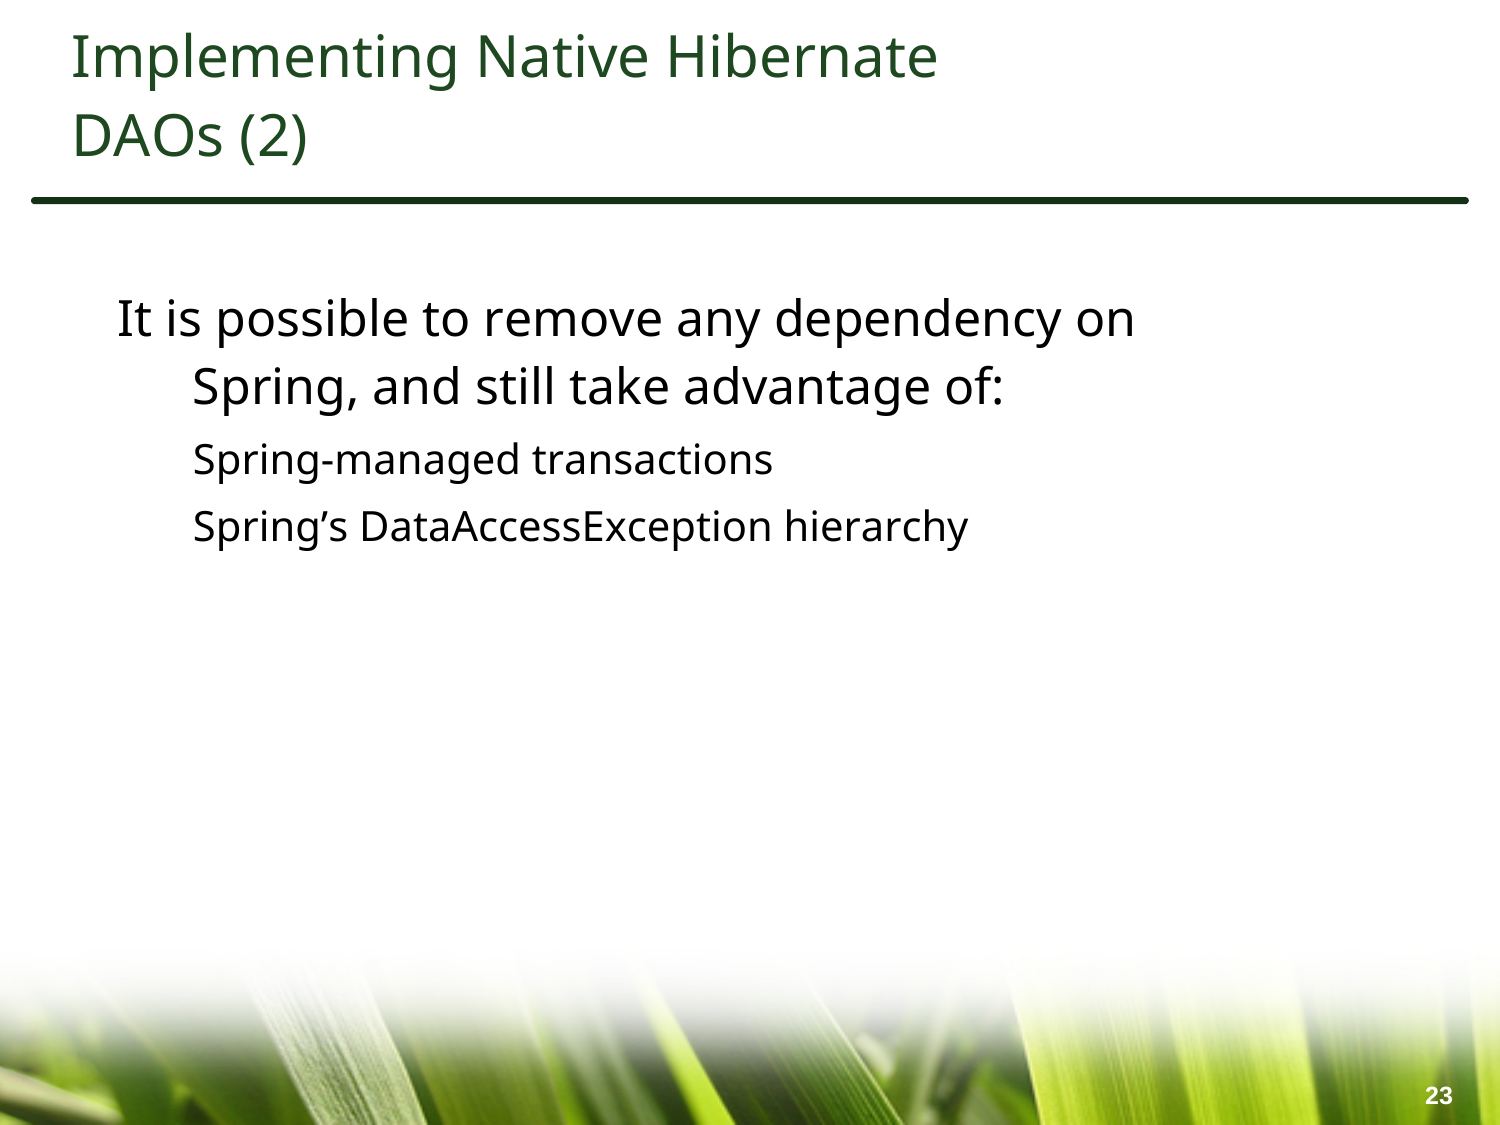

# Implementing Native Hibernate DAOs (2)
It is possible to remove any dependency on
Spring, and still take advantage of:
Spring-managed transactions
Spring’s DataAccessException hierarchy